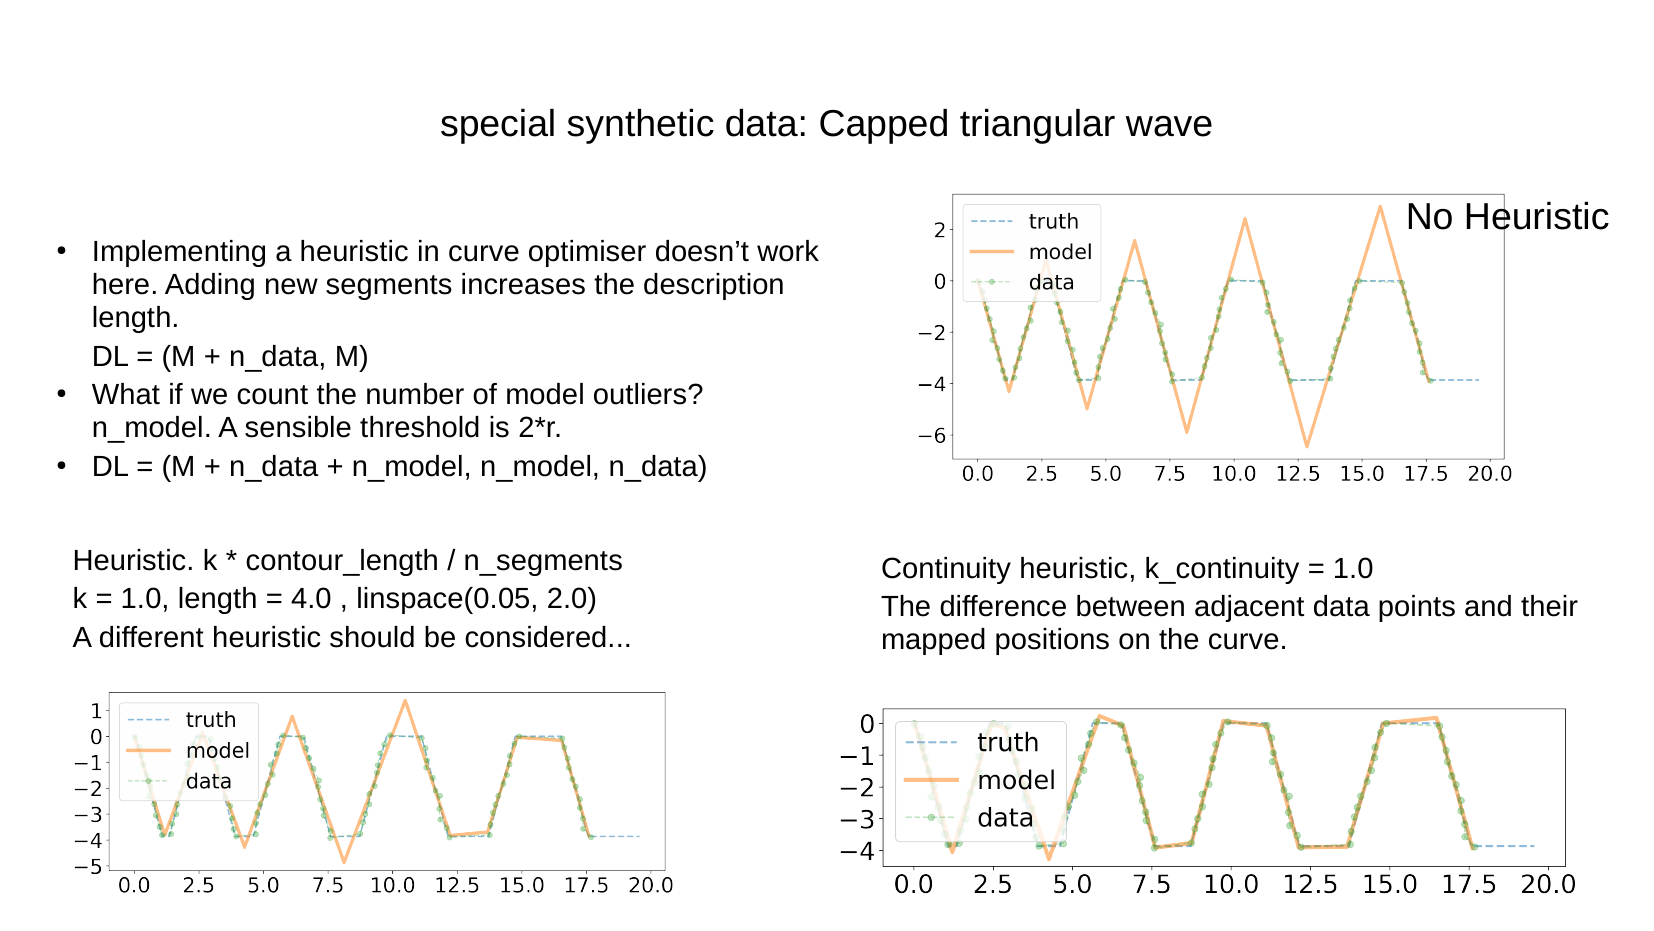

# special synthetic data: Capped triangular wave
No Heuristic
Implementing a heuristic in curve optimiser doesn’t work here. Adding new segments increases the description length.
DL = (M + n_data, M)
What if we count the number of model outliers? n_model. A sensible threshold is 2*r.
DL = (M + n_data + n_model, n_model, n_data)
Heuristic. k * contour_length / n_segments
k = 1.0, length = 4.0 , linspace(0.05, 2.0)
A different heuristic should be considered...
Continuity heuristic, k_continuity = 1.0
The difference between adjacent data points and their mapped positions on the curve.